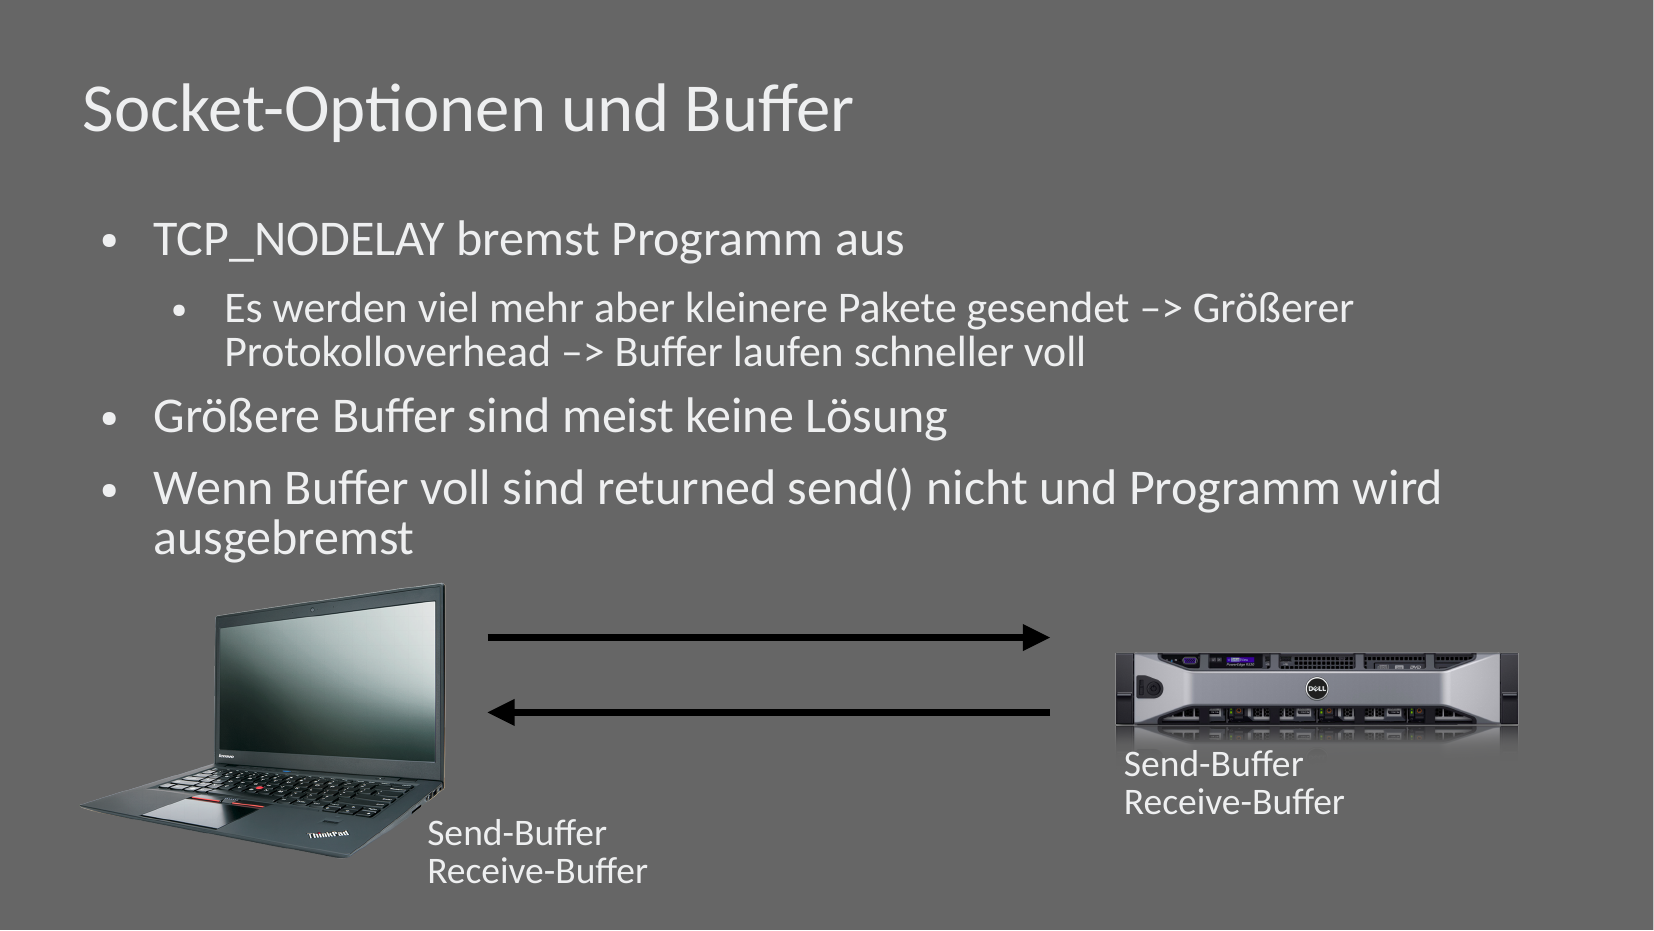

# Socket-Optionen und Buffer
TCP_NODELAY bremst Programm aus
Es werden viel mehr aber kleinere Pakete gesendet –> Größerer Protokolloverhead –> Buffer laufen schneller voll
Größere Buffer sind meist keine Lösung
Wenn Buffer voll sind returned send() nicht und Programm wird ausgebremst
Send-Buffer
Receive-Buffer
Send-Buffer
Receive-Buffer